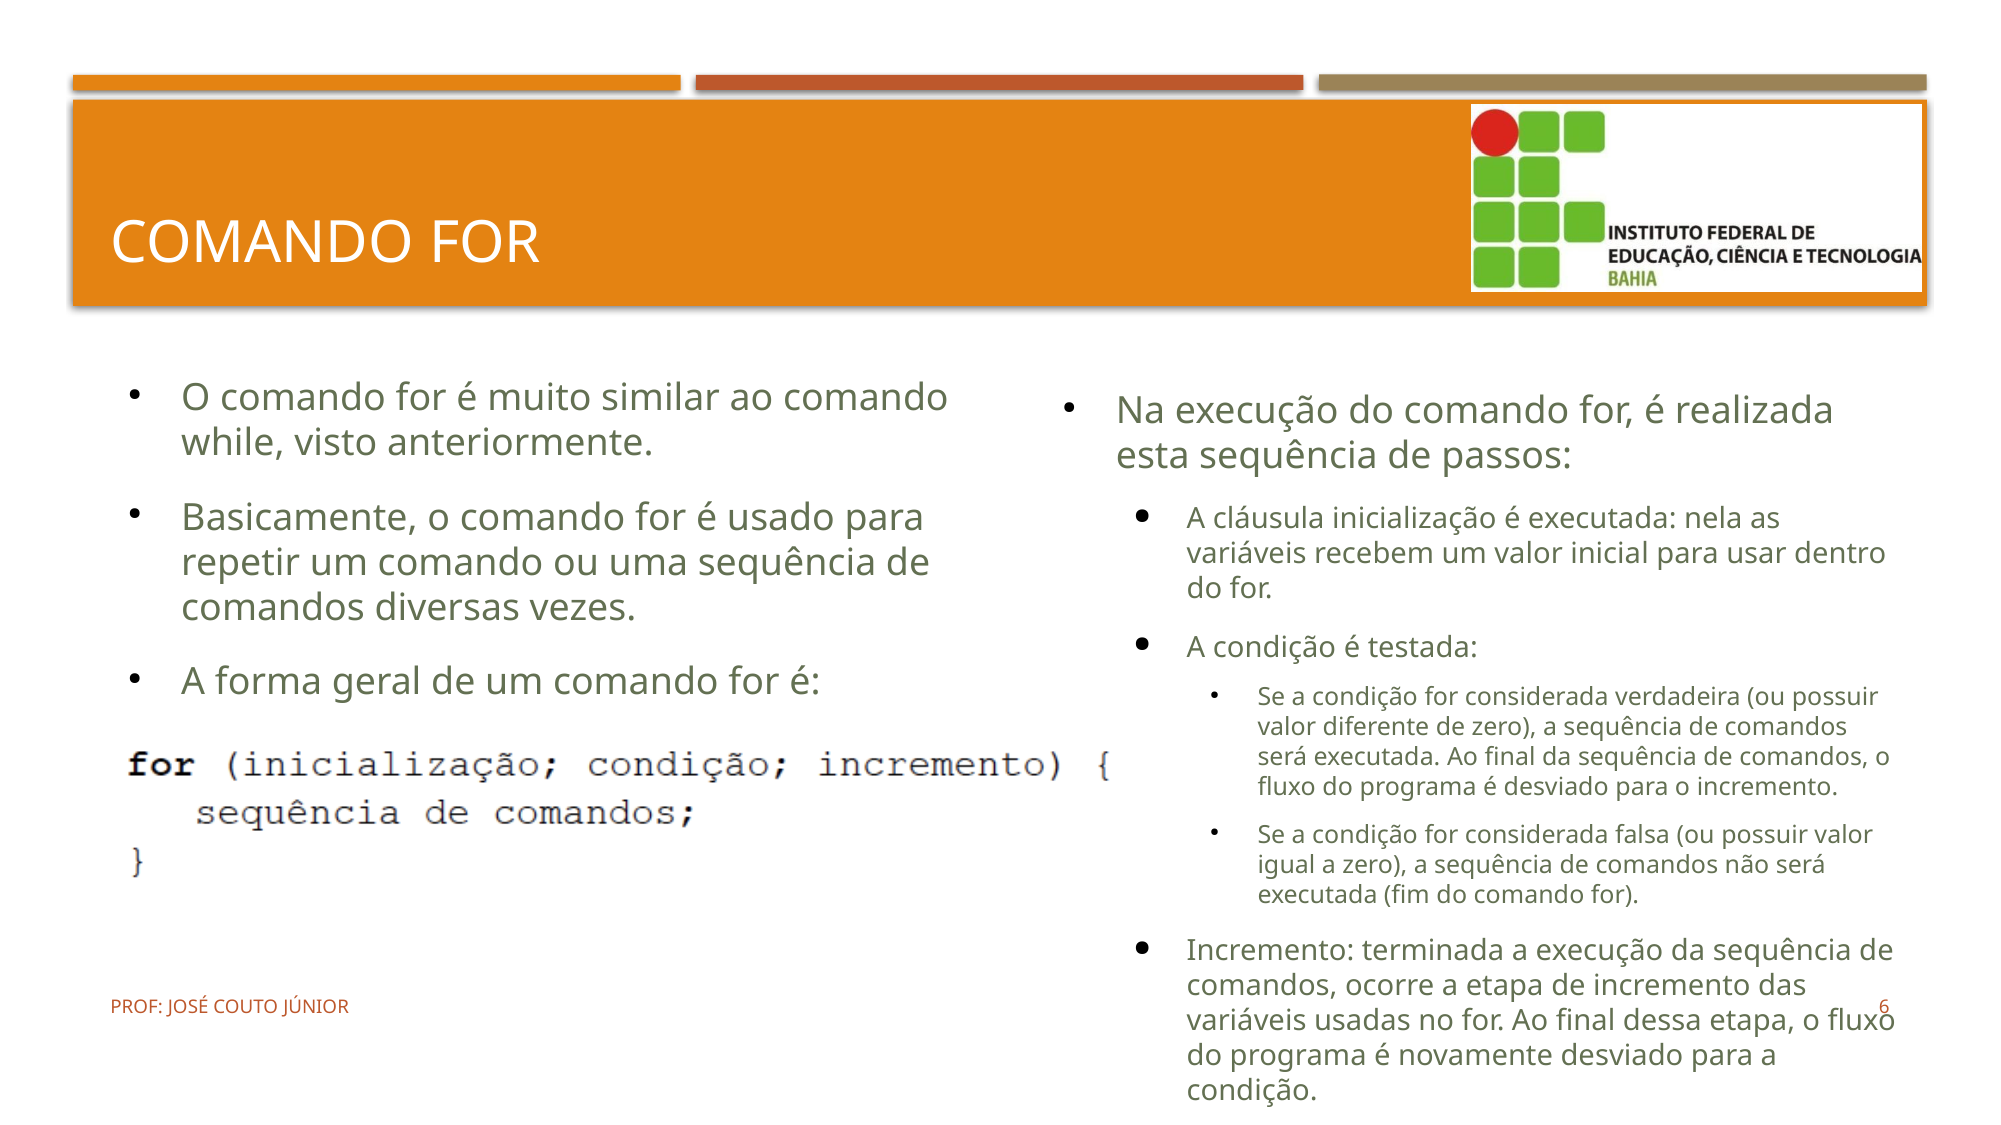

# Comando FOR
O comando for é muito similar ao comando while, visto anteriormente.
Basicamente, o comando for é usado para repetir um comando ou uma sequência de comandos diversas vezes.
A forma geral de um comando for é:
Na execução do comando for, é realizada esta sequência de passos:
A cláusula inicialização é executada: nela as variáveis recebem um valor inicial para usar dentro do for.
A condição é testada:
Se a condição for considerada verdadeira (ou possuir valor diferente de zero), a sequência de comandos será executada. Ao final da sequência de comandos, o fluxo do programa é desviado para o incremento.
Se a condição for considerada falsa (ou possuir valor igual a zero), a sequência de comandos não será executada (fim do comando for).
Incremento: terminada a execução da sequência de comandos, ocorre a etapa de incremento das variáveis usadas no for. Ao final dessa etapa, o fluxo do programa é novamente desviado para a condição.
Prof: José Couto Júnior
6